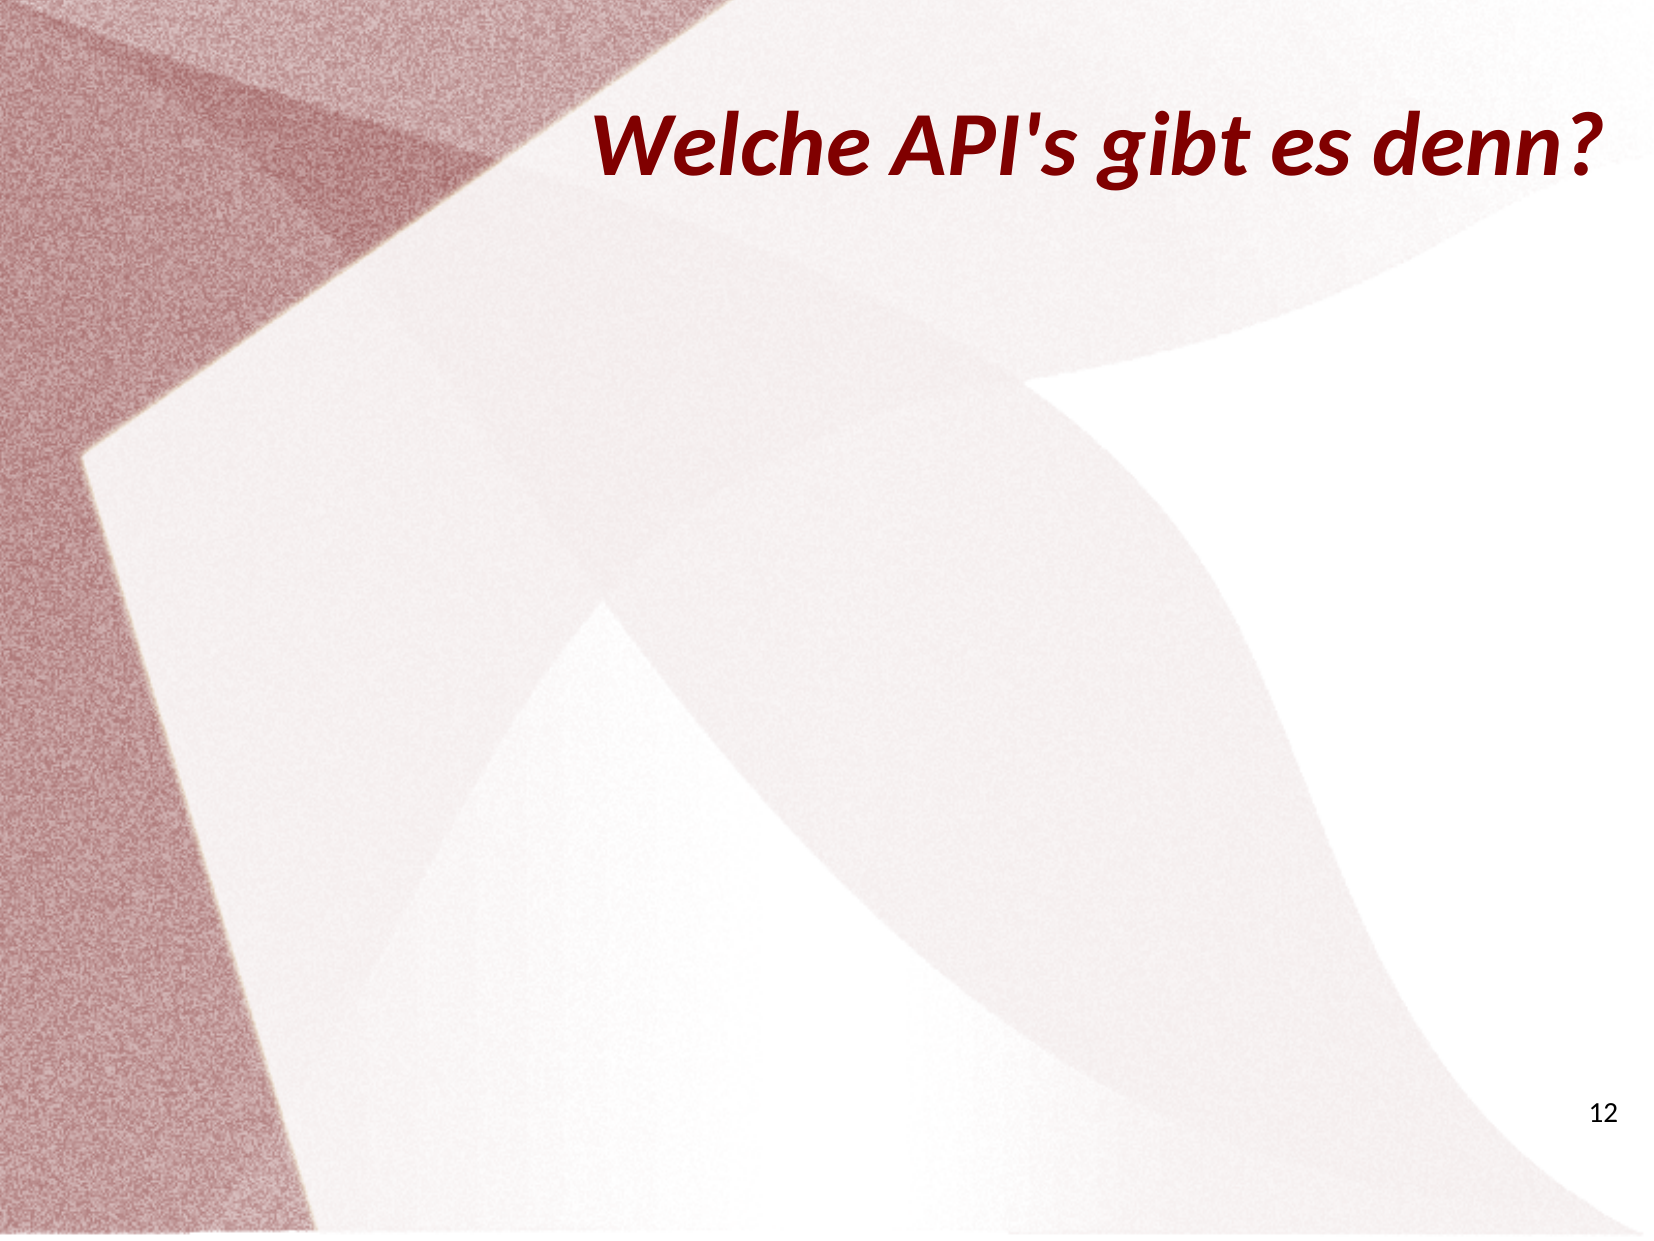

# Welche API's gibt es denn?
12